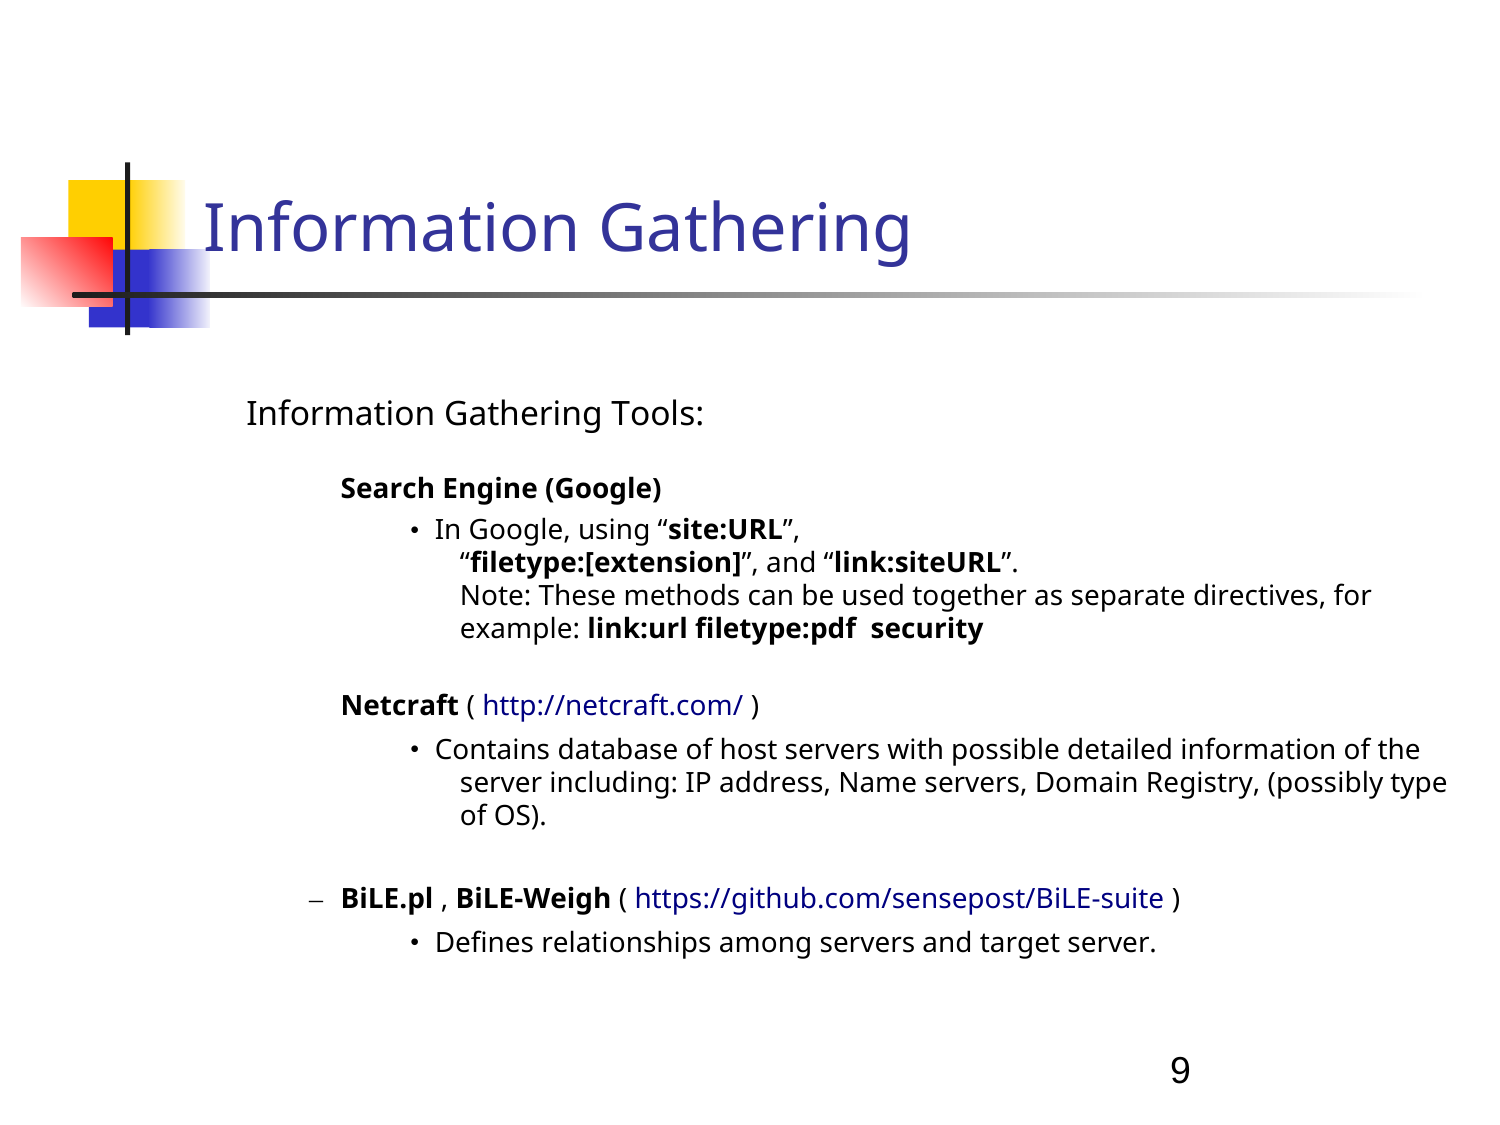

# Information Gathering
Information Gathering Tools:
Search Engine (Google)
In Google, using “site:URL”,
“filetype:[extension]”, and “link:siteURL”.
Note: These methods can be used together as separate directives, for example: link:url filetype:pdf security
Netcraft ( http://netcraft.com/ )
Contains database of host servers with possible detailed information of the server including: IP address, Name servers, Domain Registry, (possibly type of OS).
BiLE.pl , BiLE-Weigh ( https://github.com/sensepost/BiLE-suite )
Defines relationships among servers and target server.
9